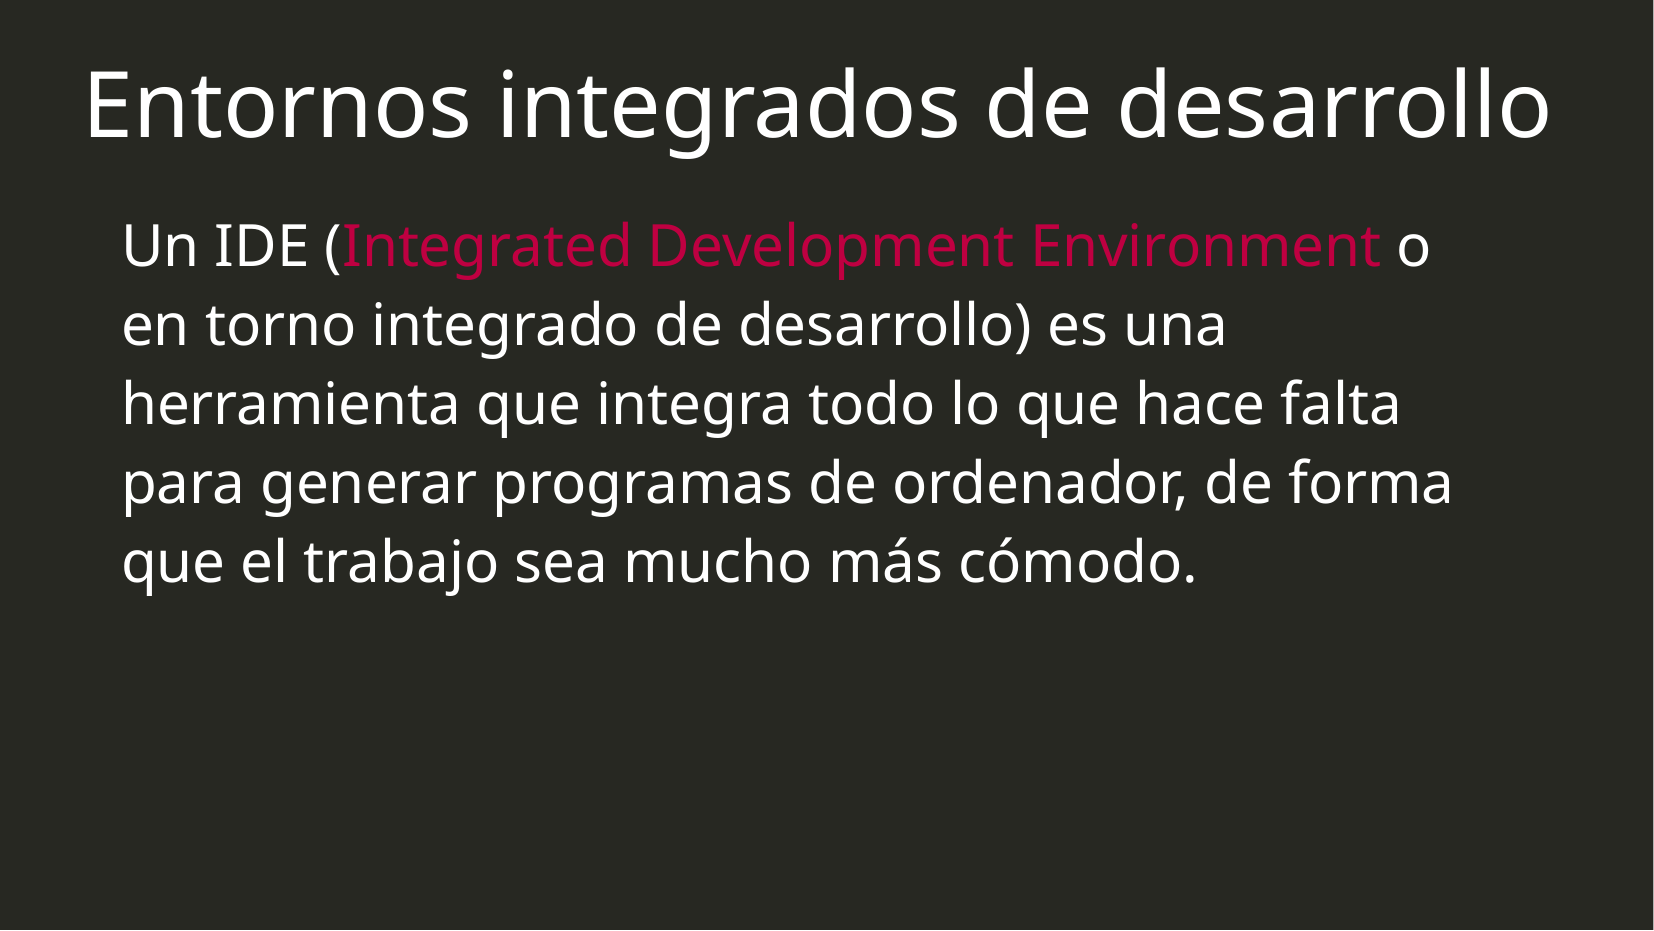

# Entornos integrados de desarrollo
Un IDE (Integrated Development Environment o en torno integrado de desarrollo) es una herramienta que integra todo lo que hace falta para generar programas de ordenador, de forma que el trabajo sea mucho más cómodo.